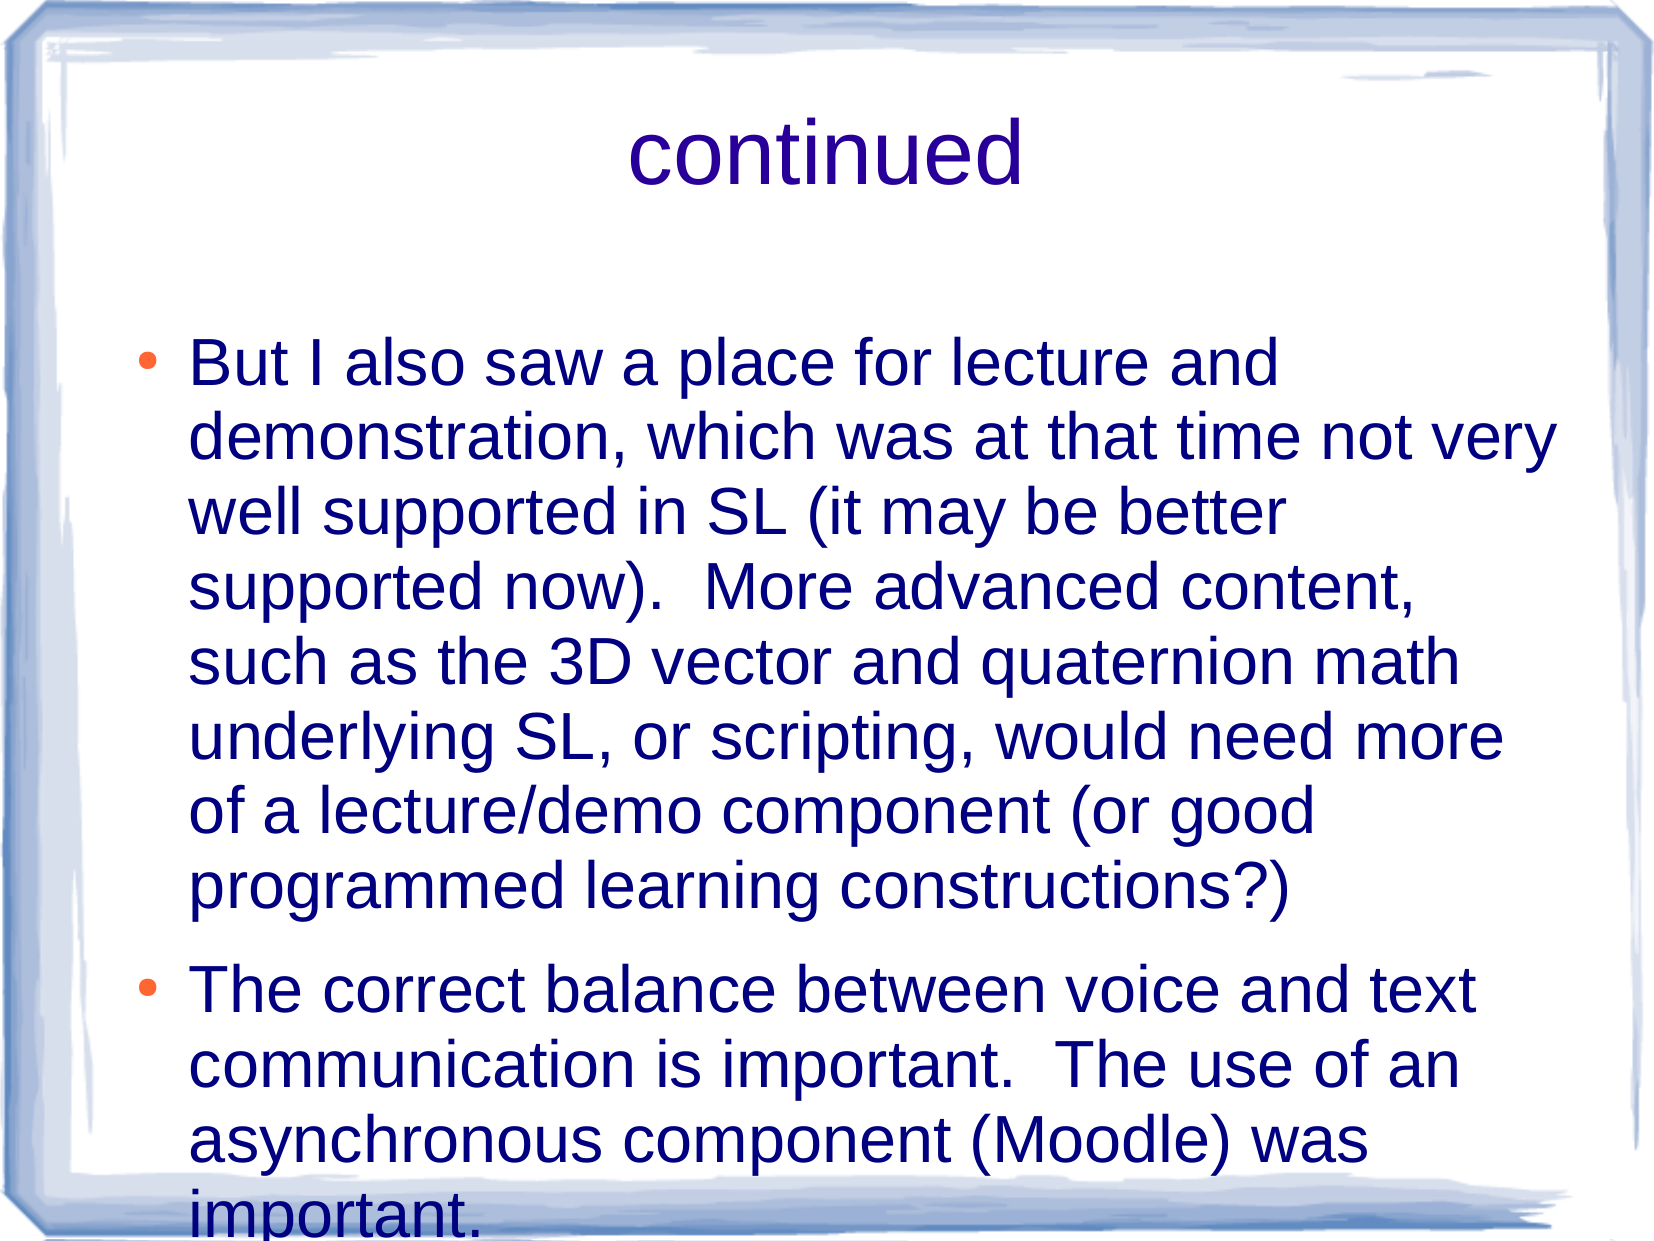

# continued
But I also saw a place for lecture and demonstration, which was at that time not very well supported in SL (it may be better supported now). More advanced content, such as the 3D vector and quaternion math underlying SL, or scripting, would need more of a lecture/demo component (or good programmed learning constructions?)
The correct balance between voice and text communication is important. The use of an asynchronous component (Moodle) was important.